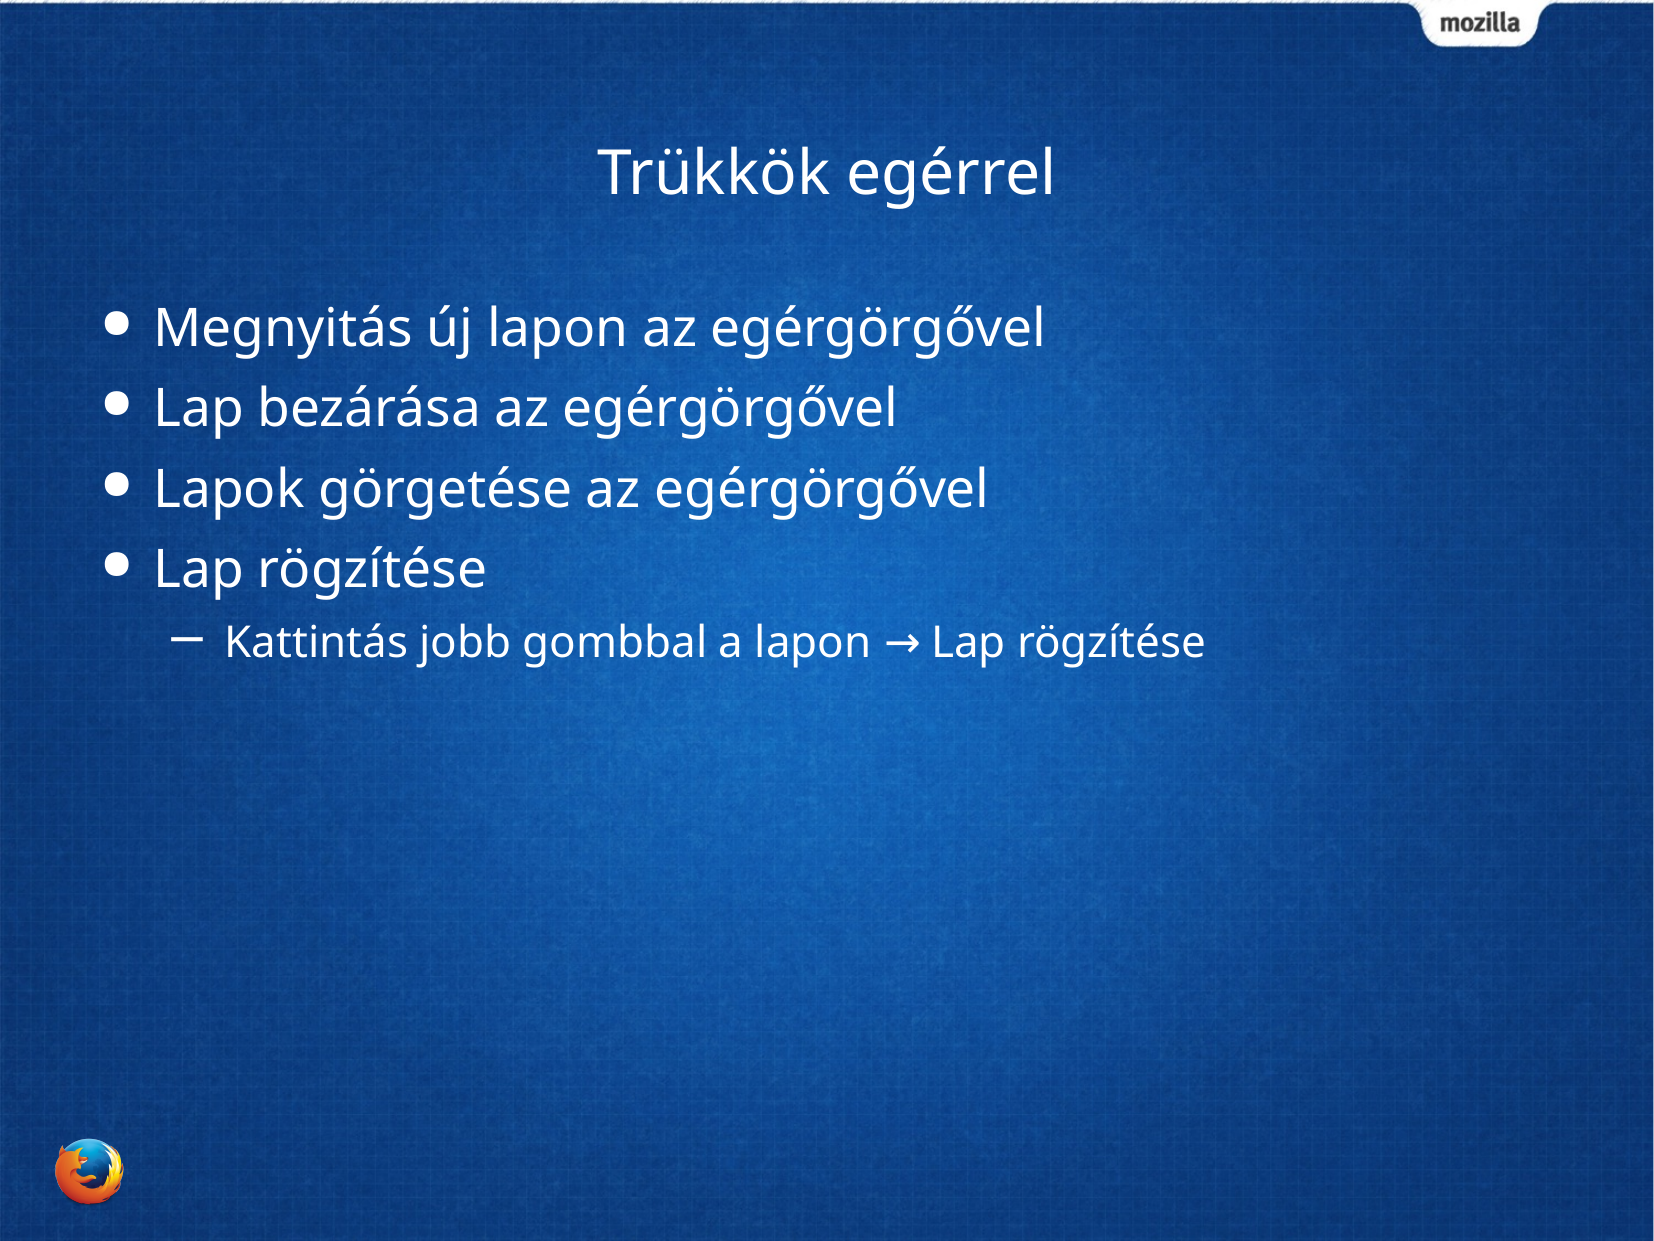

# Trükkök egérrel
Megnyitás új lapon az egérgörgővel
Lap bezárása az egérgörgővel
Lapok görgetése az egérgörgővel
Lap rögzítése
Kattintás jobb gombbal a lapon → Lap rögzítése